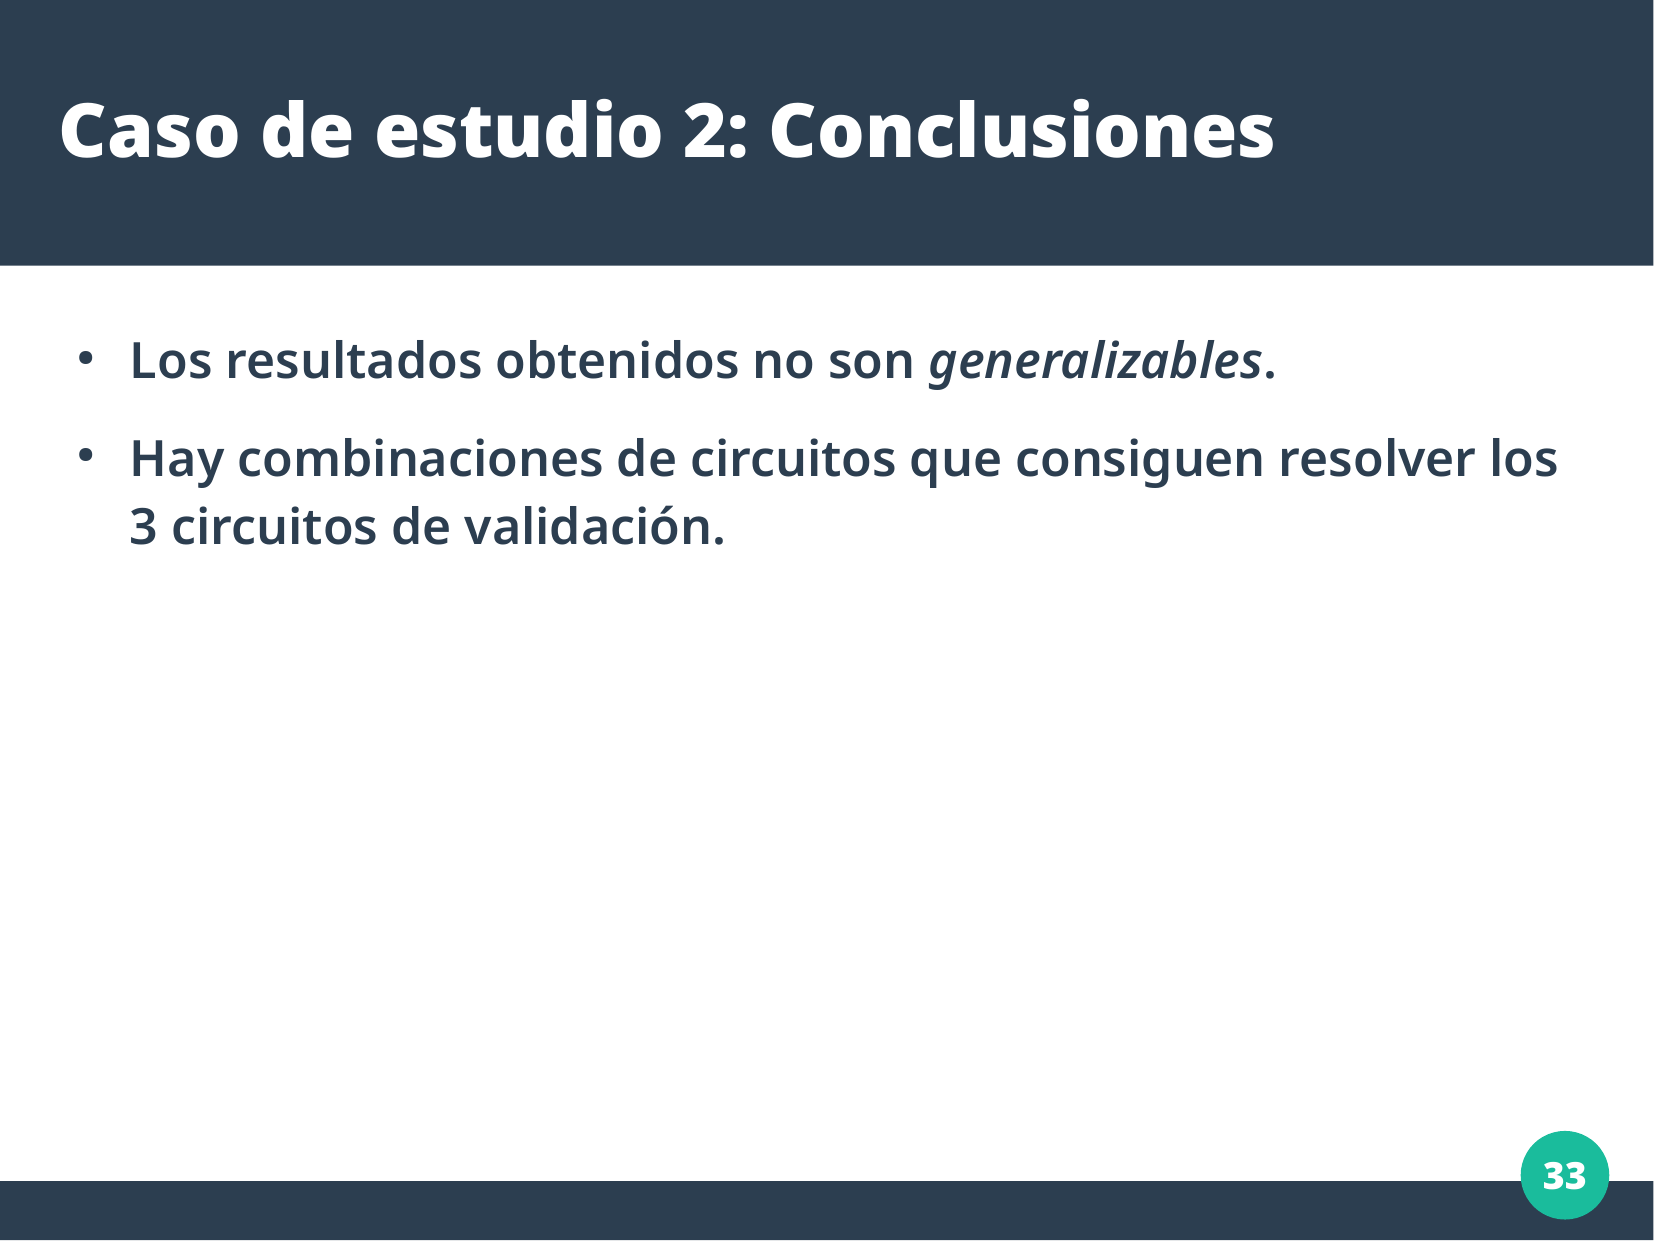

# Caso de estudio 2: Conclusiones
Los resultados obtenidos no son generalizables.
Hay combinaciones de circuitos que consiguen resolver los 3 circuitos de validación.
33